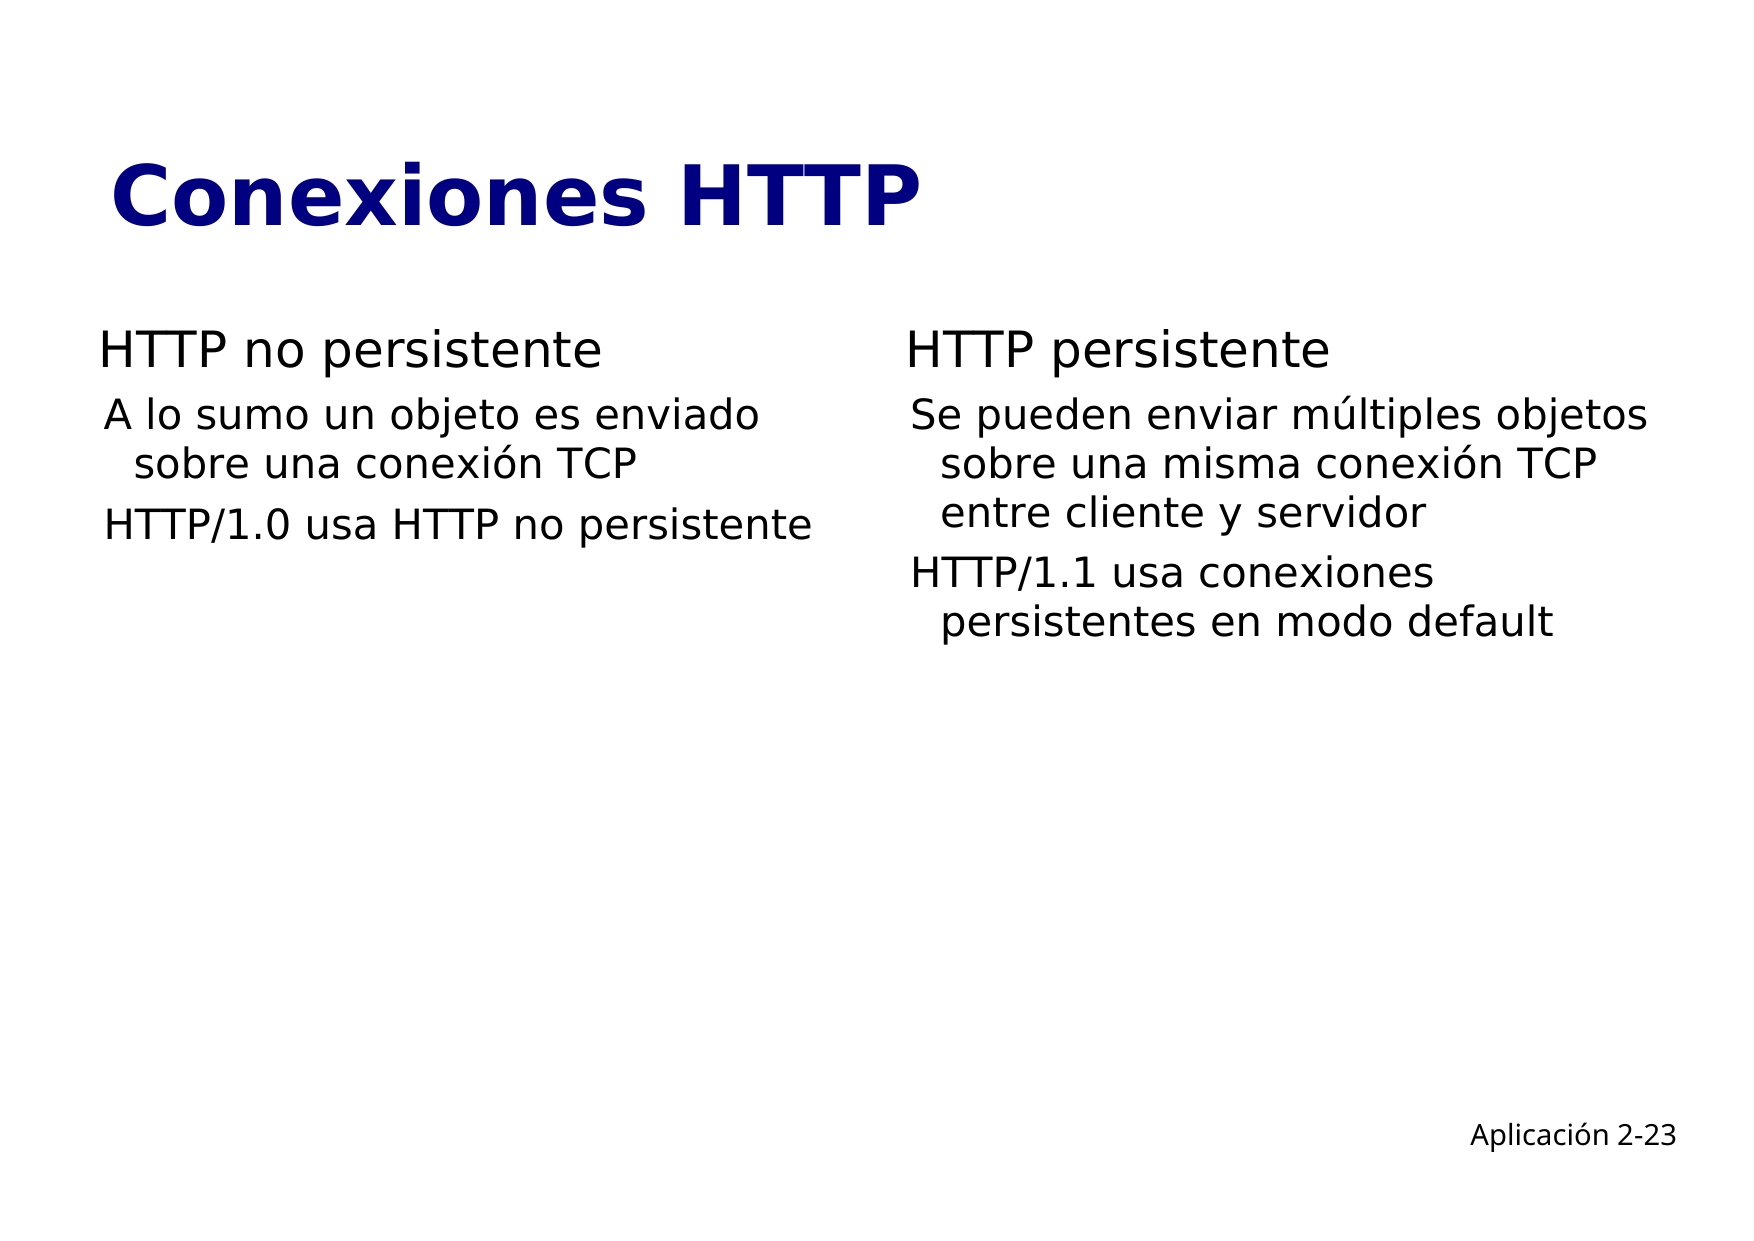

# Conexiones HTTP
HTTP no persistente
A lo sumo un objeto es enviado sobre una conexión TCP
HTTP/1.0 usa HTTP no persistente
HTTP persistente
Se pueden enviar múltiples objetos sobre una misma conexión TCP entre cliente y servidor
HTTP/1.1 usa conexiones persistentes en modo default